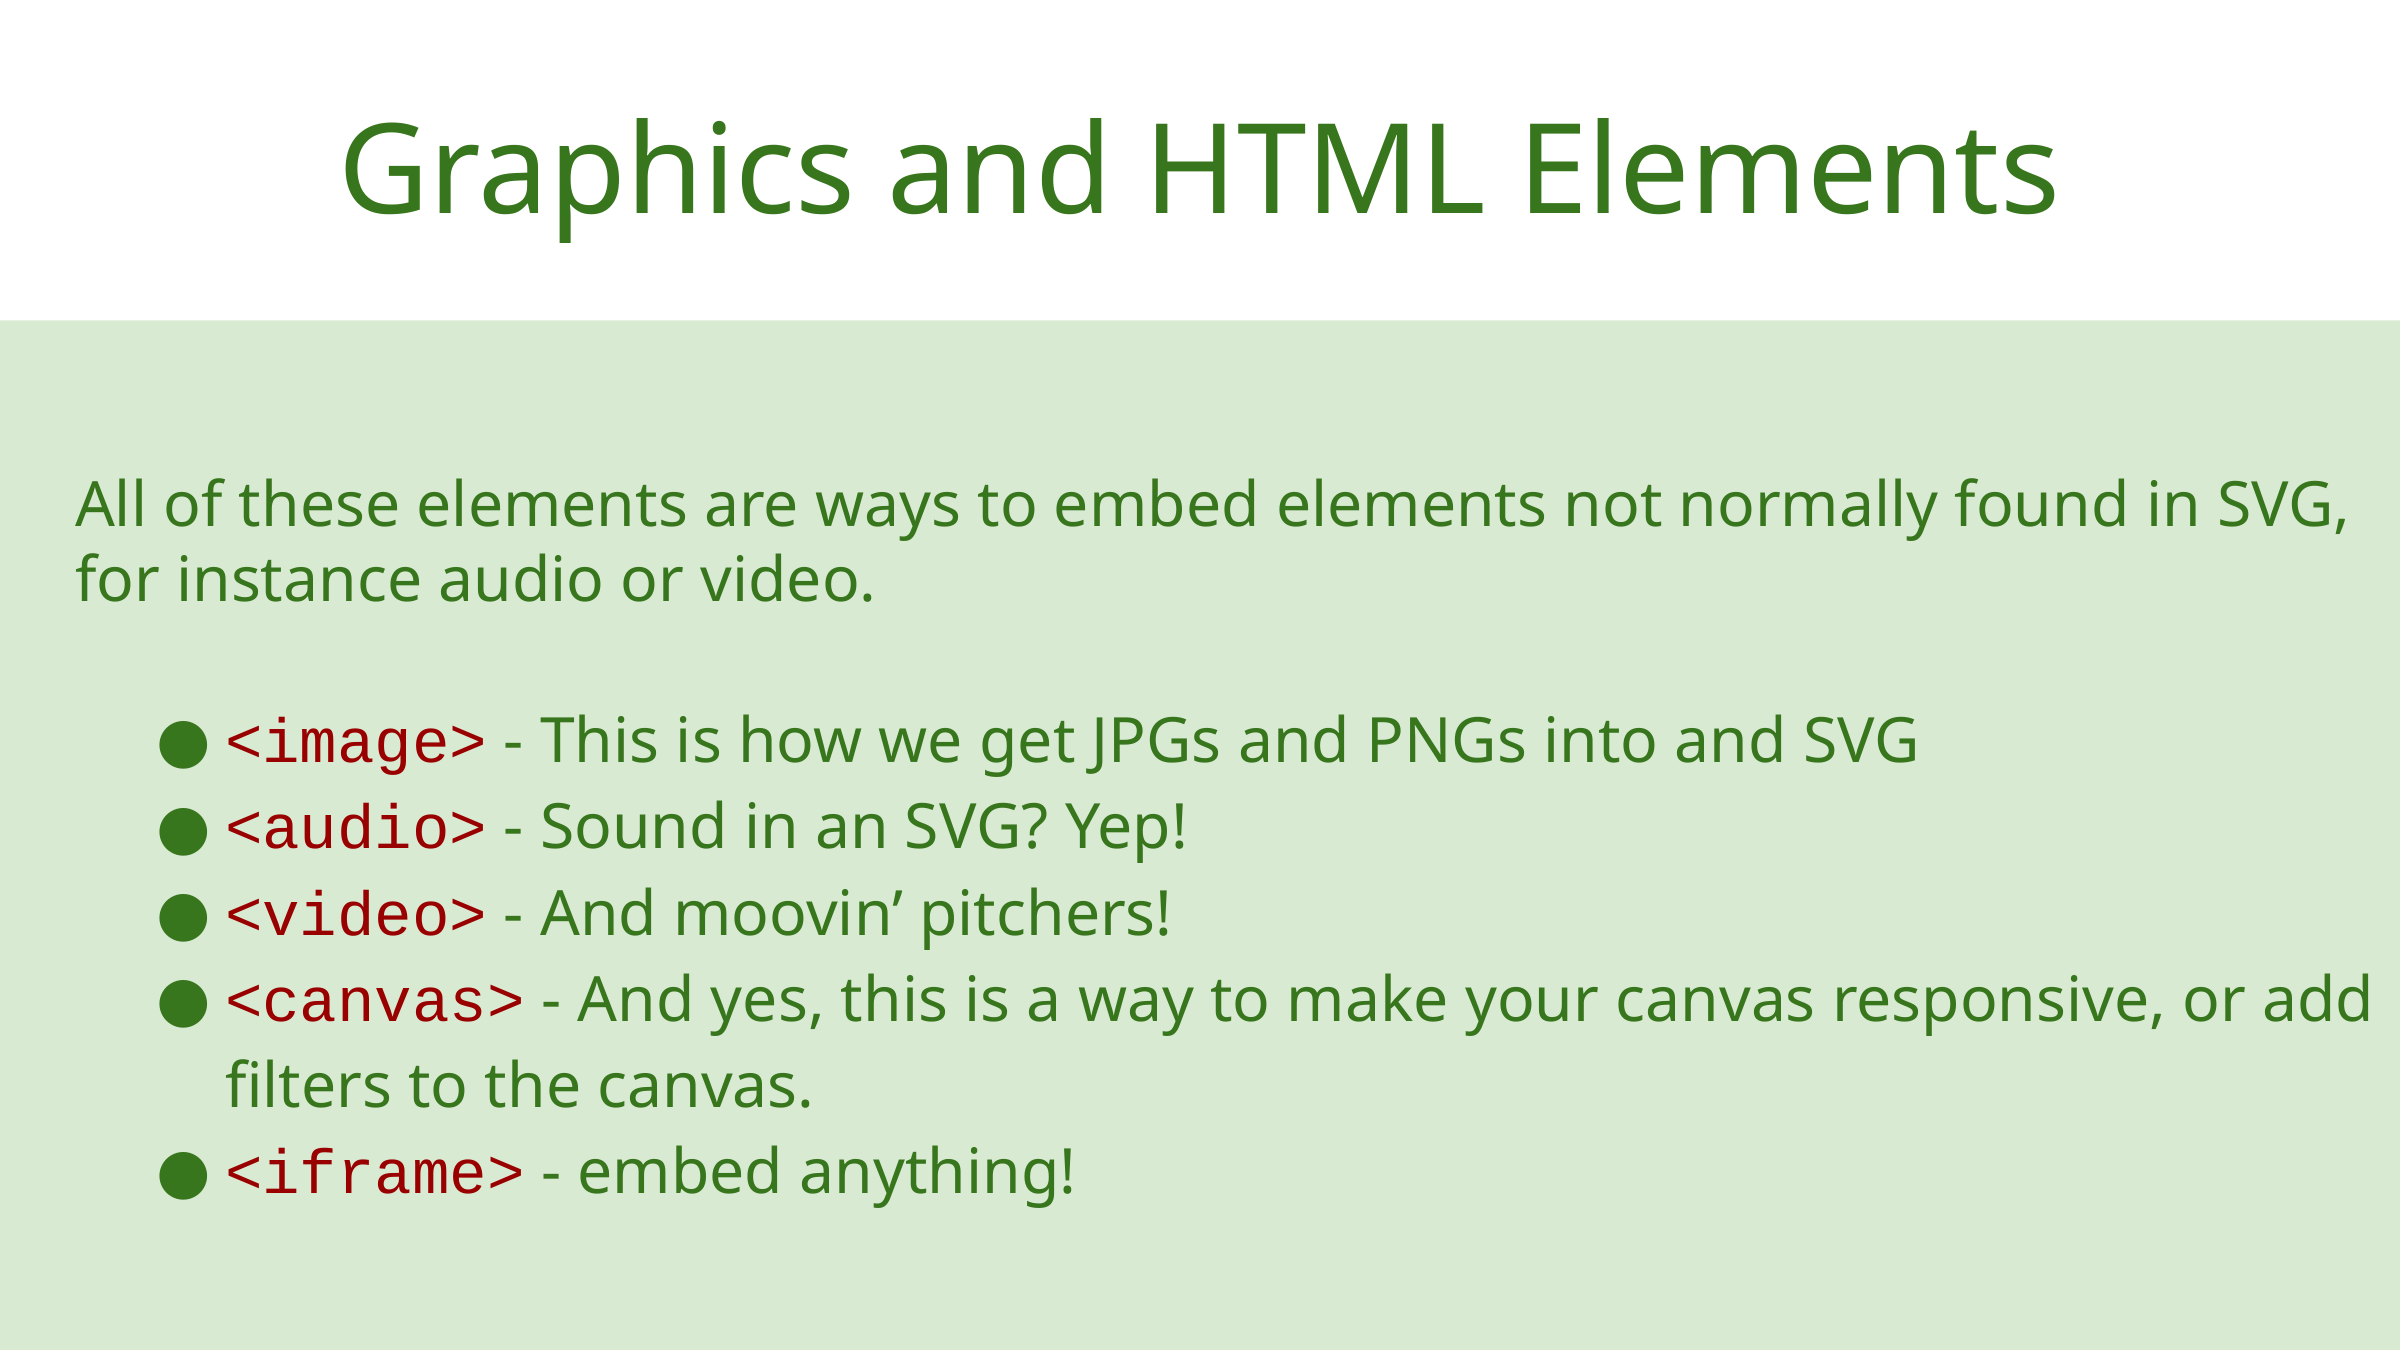

Graphics and HTML Elements
All of these elements are ways to embed elements not normally found in SVG, for instance audio or video.
<image> - This is how we get JPGs and PNGs into and SVG
<audio> - Sound in an SVG? Yep!
<video> - And moovin’ pitchers!
<canvas> - And yes, this is a way to make your canvas responsive, or add filters to the canvas.
<iframe> - embed anything!